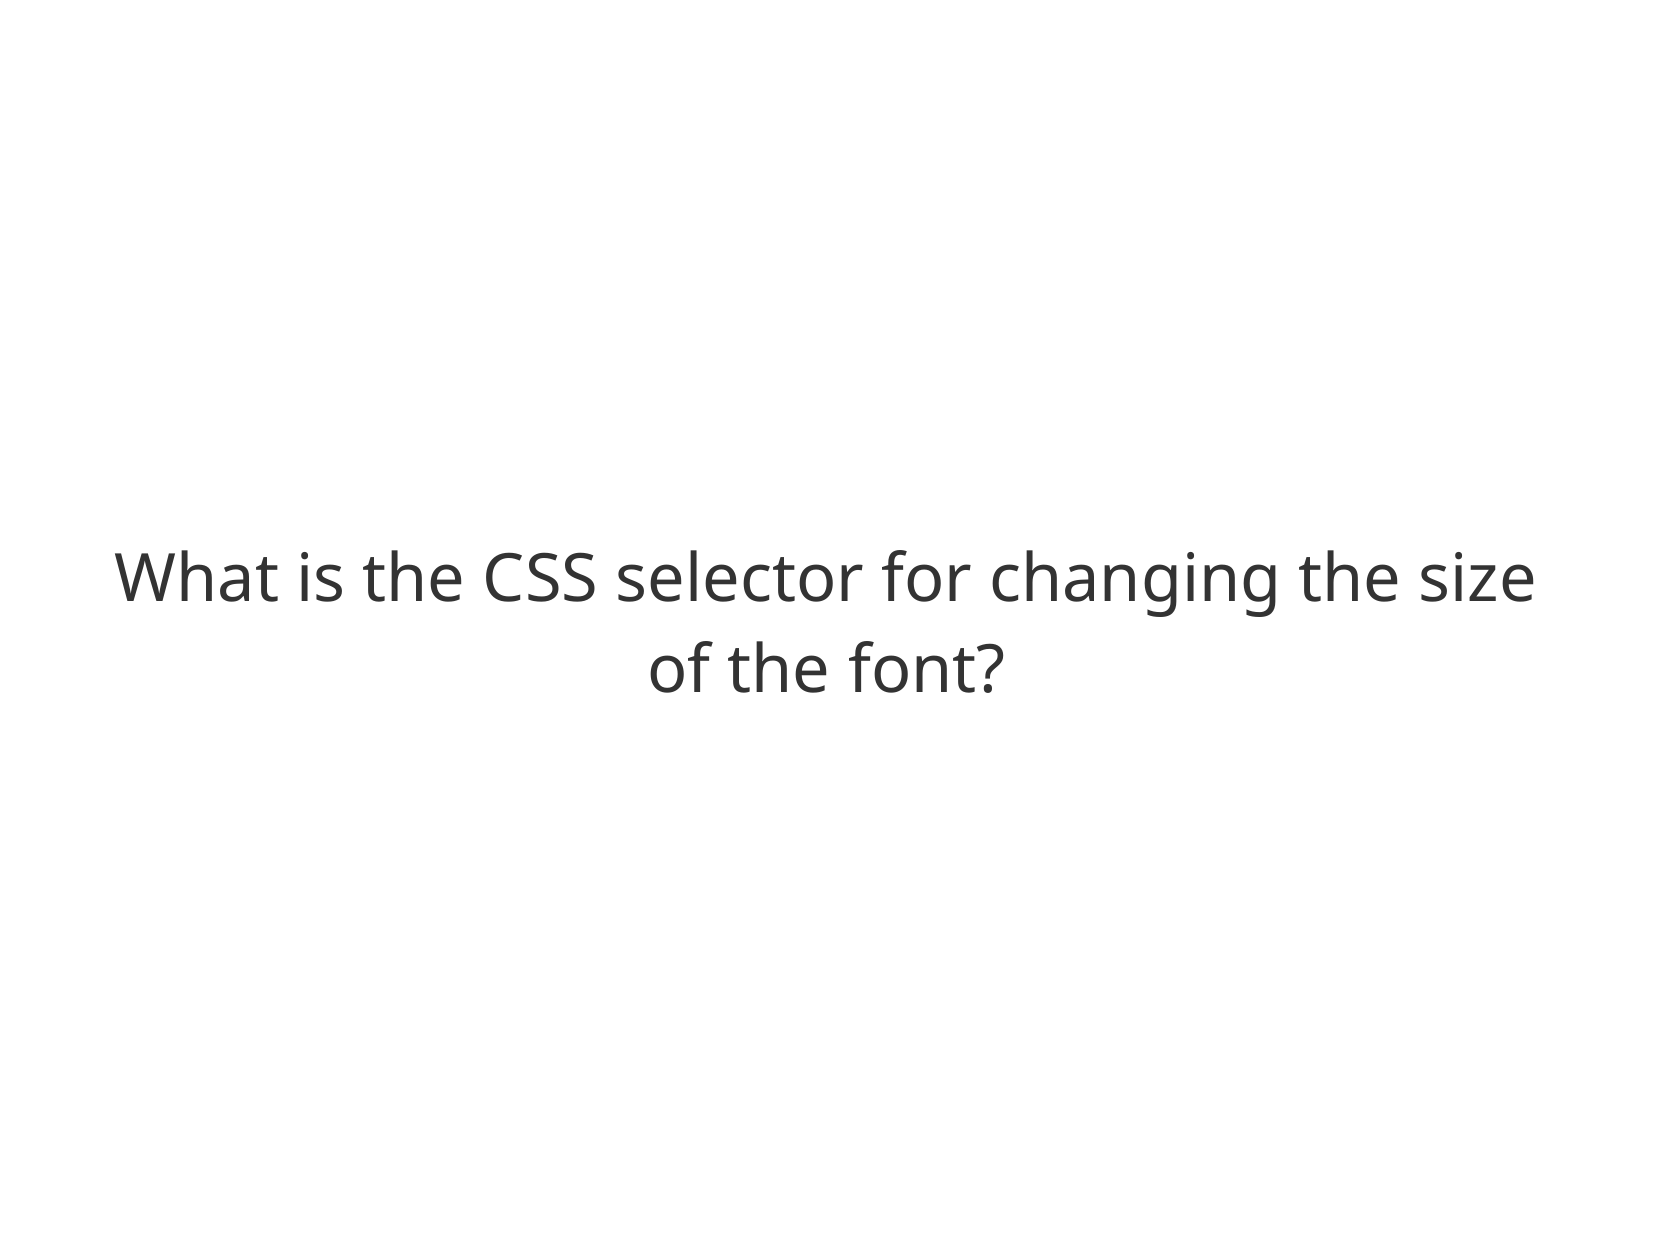

# What is the CSS selector for changing the size of the font?